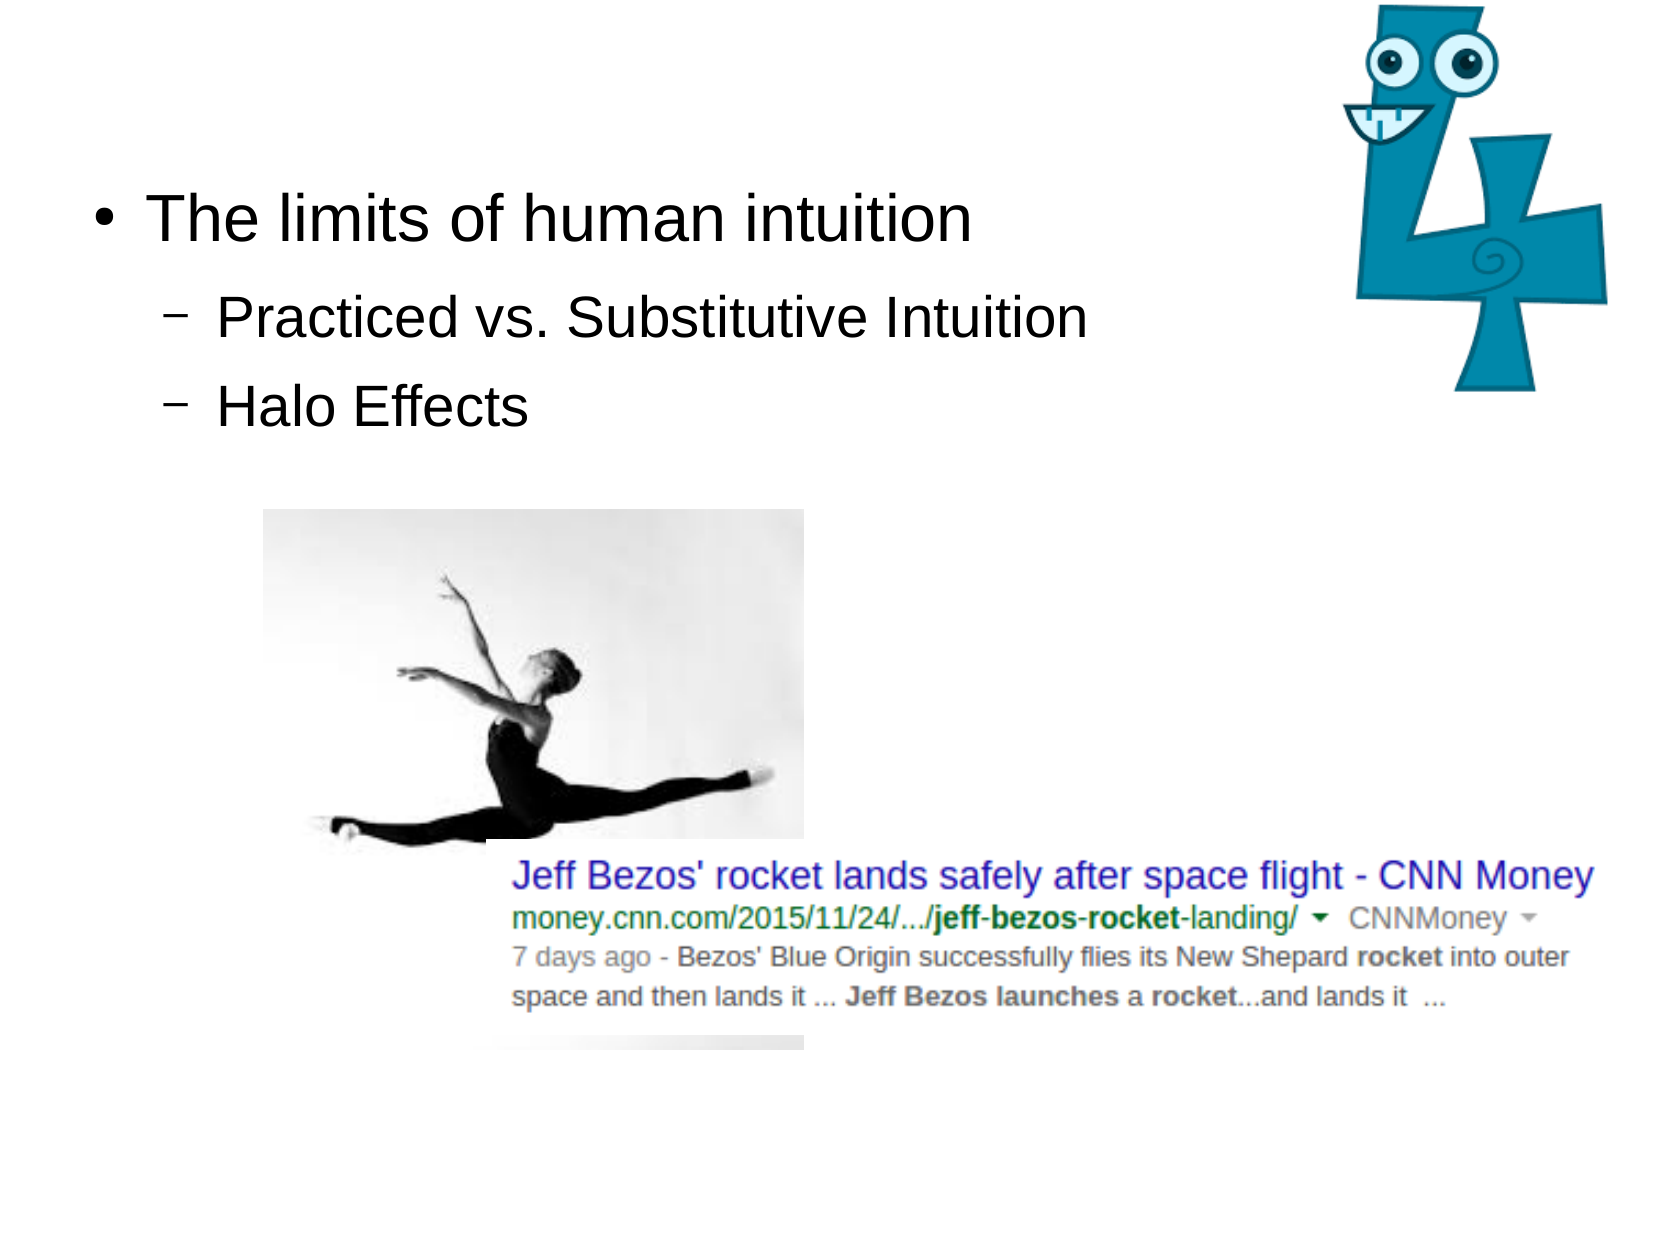

# The limits of human intuition
Practiced vs. Substitutive Intuition
Halo Effects